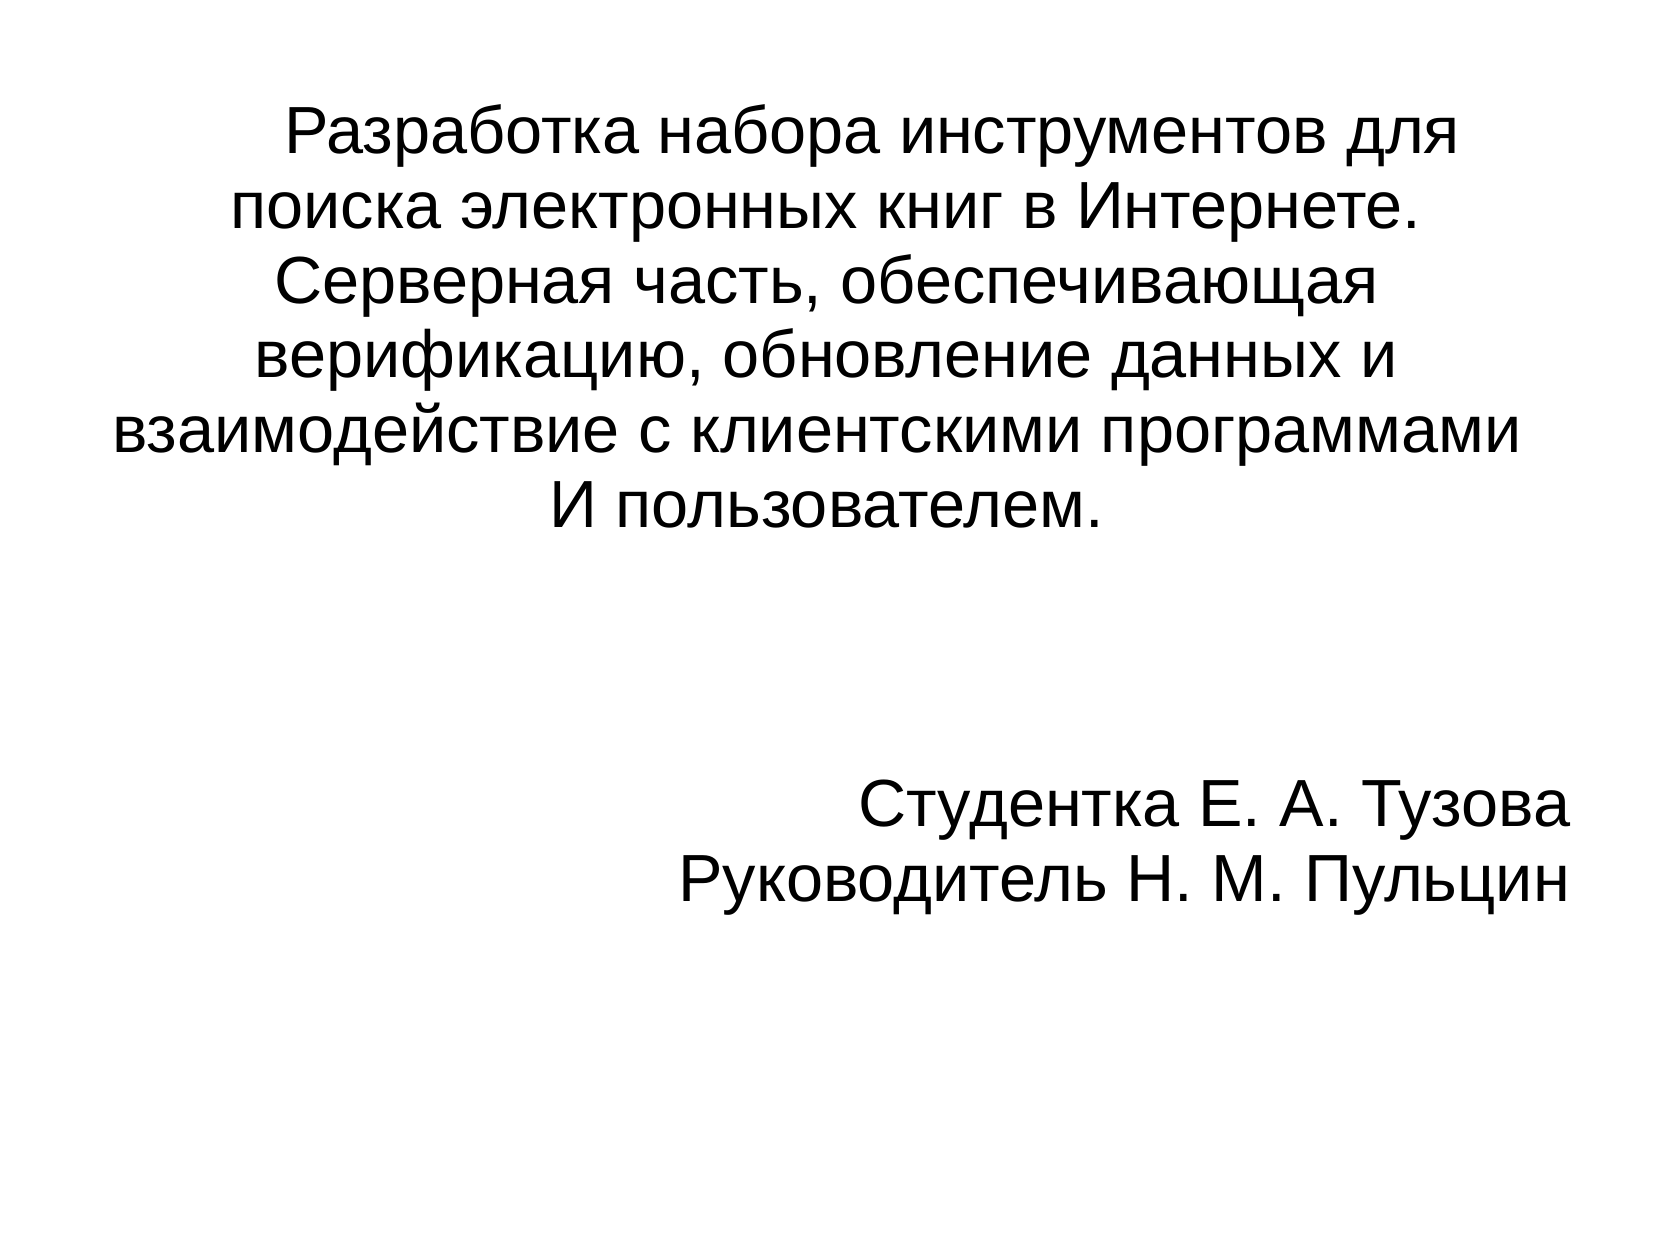

# Разработка набора инструментов для поиска электронных книг в Интернете. Серверная часть, обеспечивающая верификацию, обновление данных и взаимодействие с клиентскими программами
И пользователем.
Студентка Е. А. Тузова
Руководитель Н. М. Пульцин